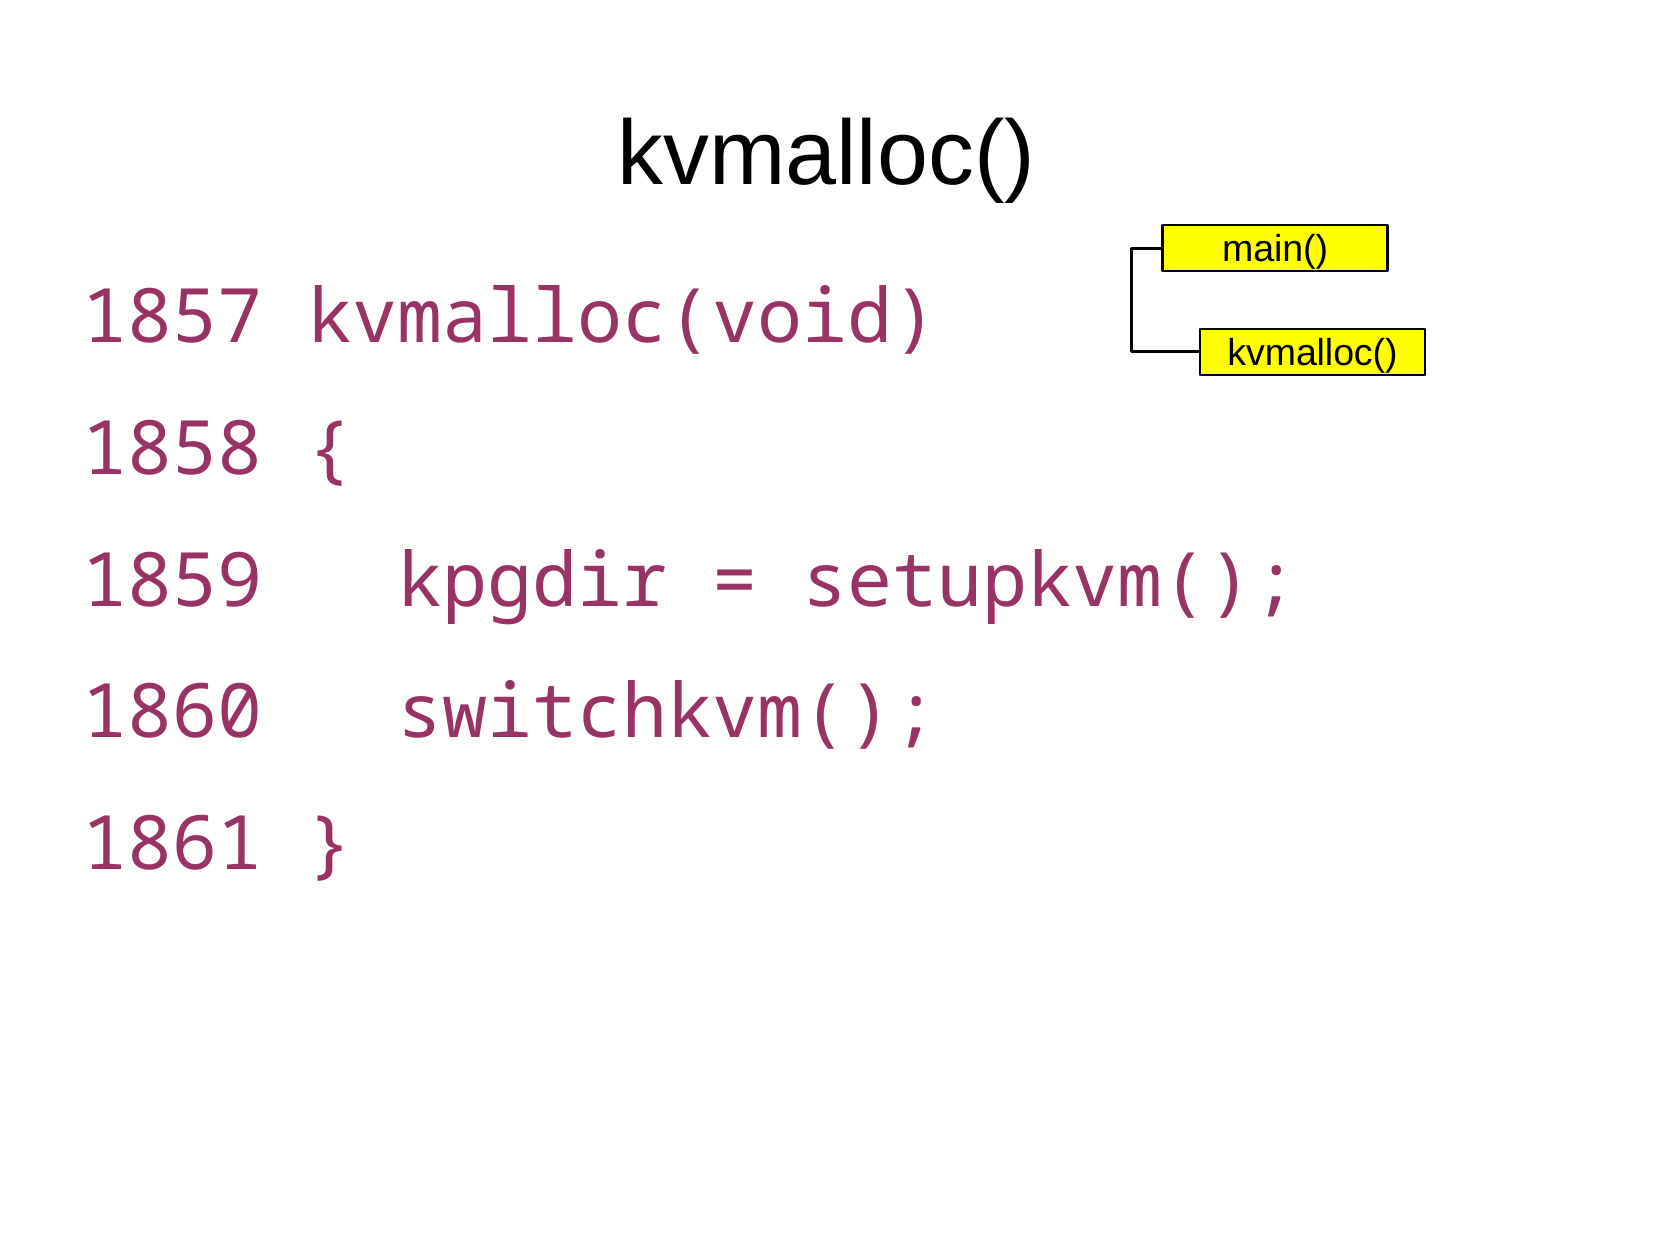

kvmalloc()
main()
# 1857 kvmalloc(void)
1858 {
1859 kpgdir = setupkvm();
1860 switchkvm();
1861 }
kvmalloc()